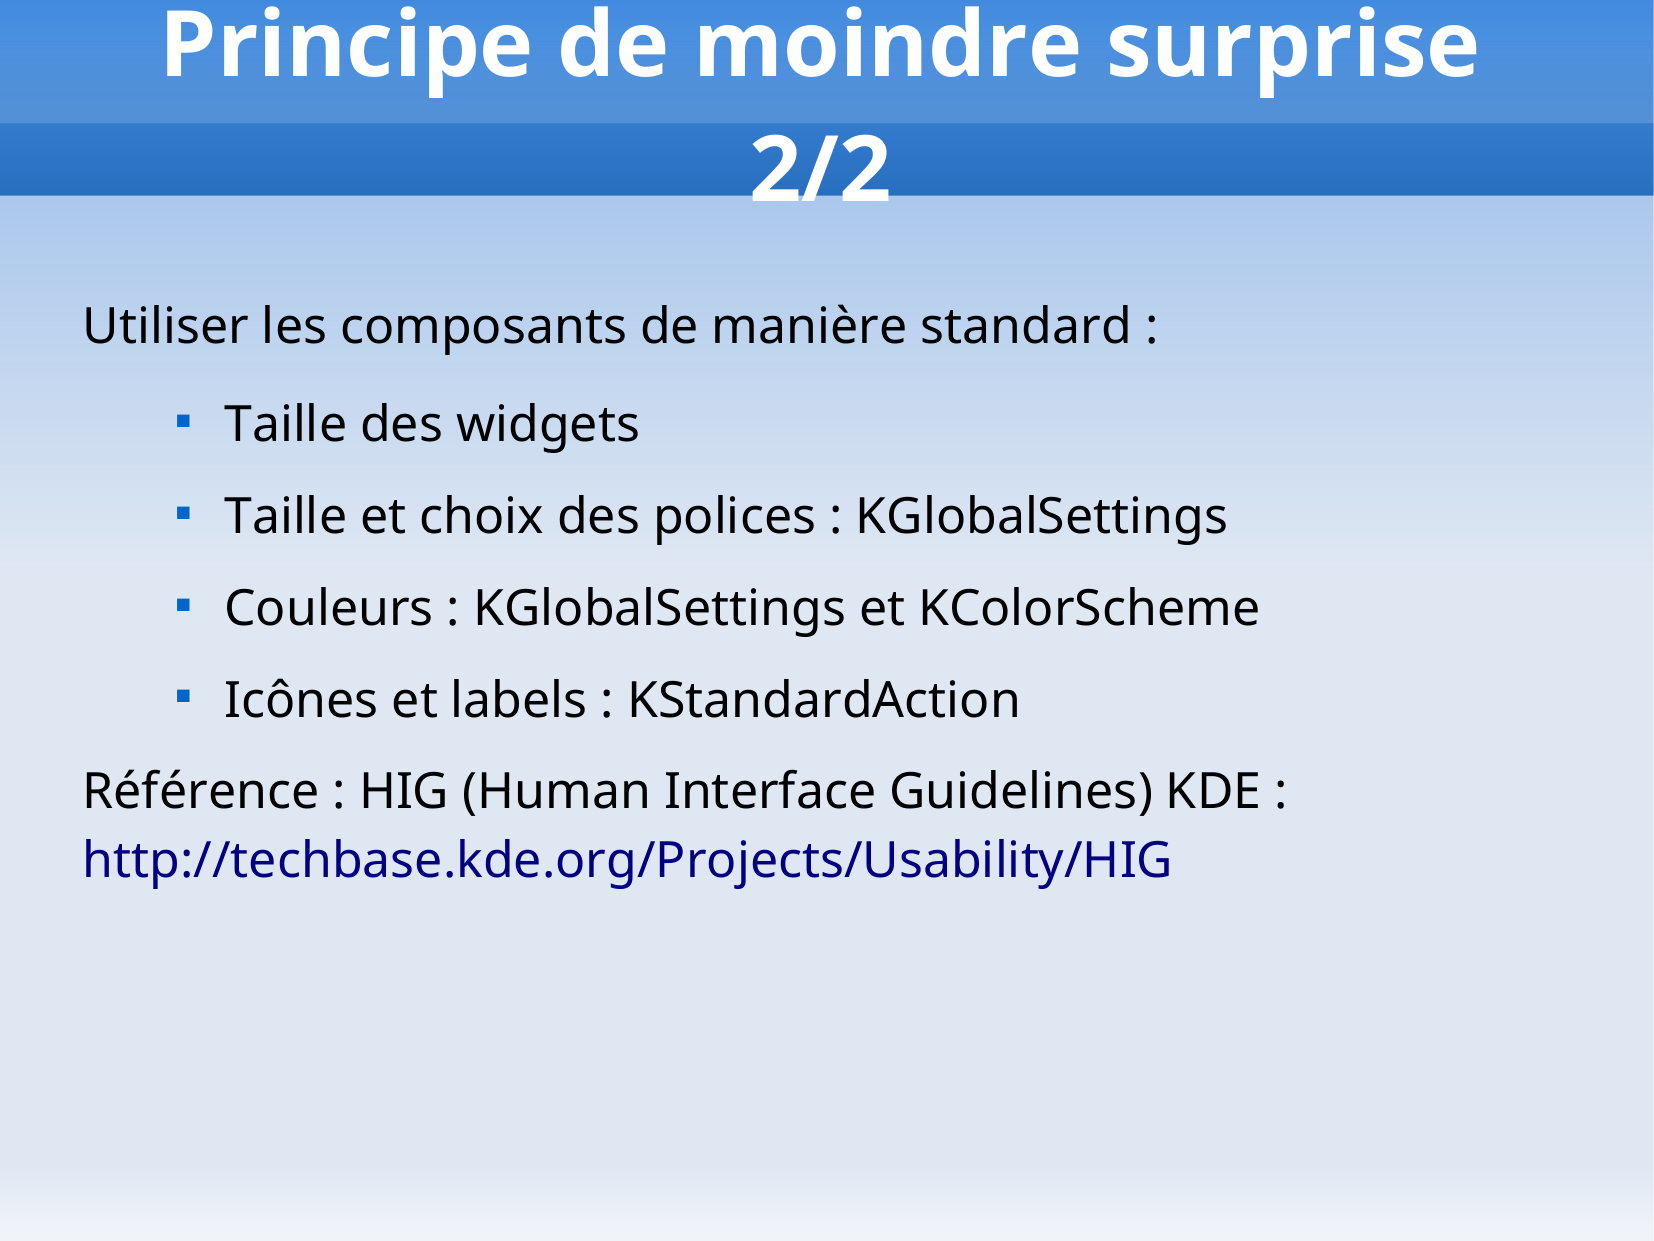

# Principe de moindre surprise 2/2
Utiliser les composants de manière standard :
Taille des widgets
Taille et choix des polices : KGlobalSettings
Couleurs : KGlobalSettings et KColorScheme
Icônes et labels : KStandardAction
Référence : HIG (Human Interface Guidelines) KDE : http://techbase.kde.org/Projects/Usability/HIG